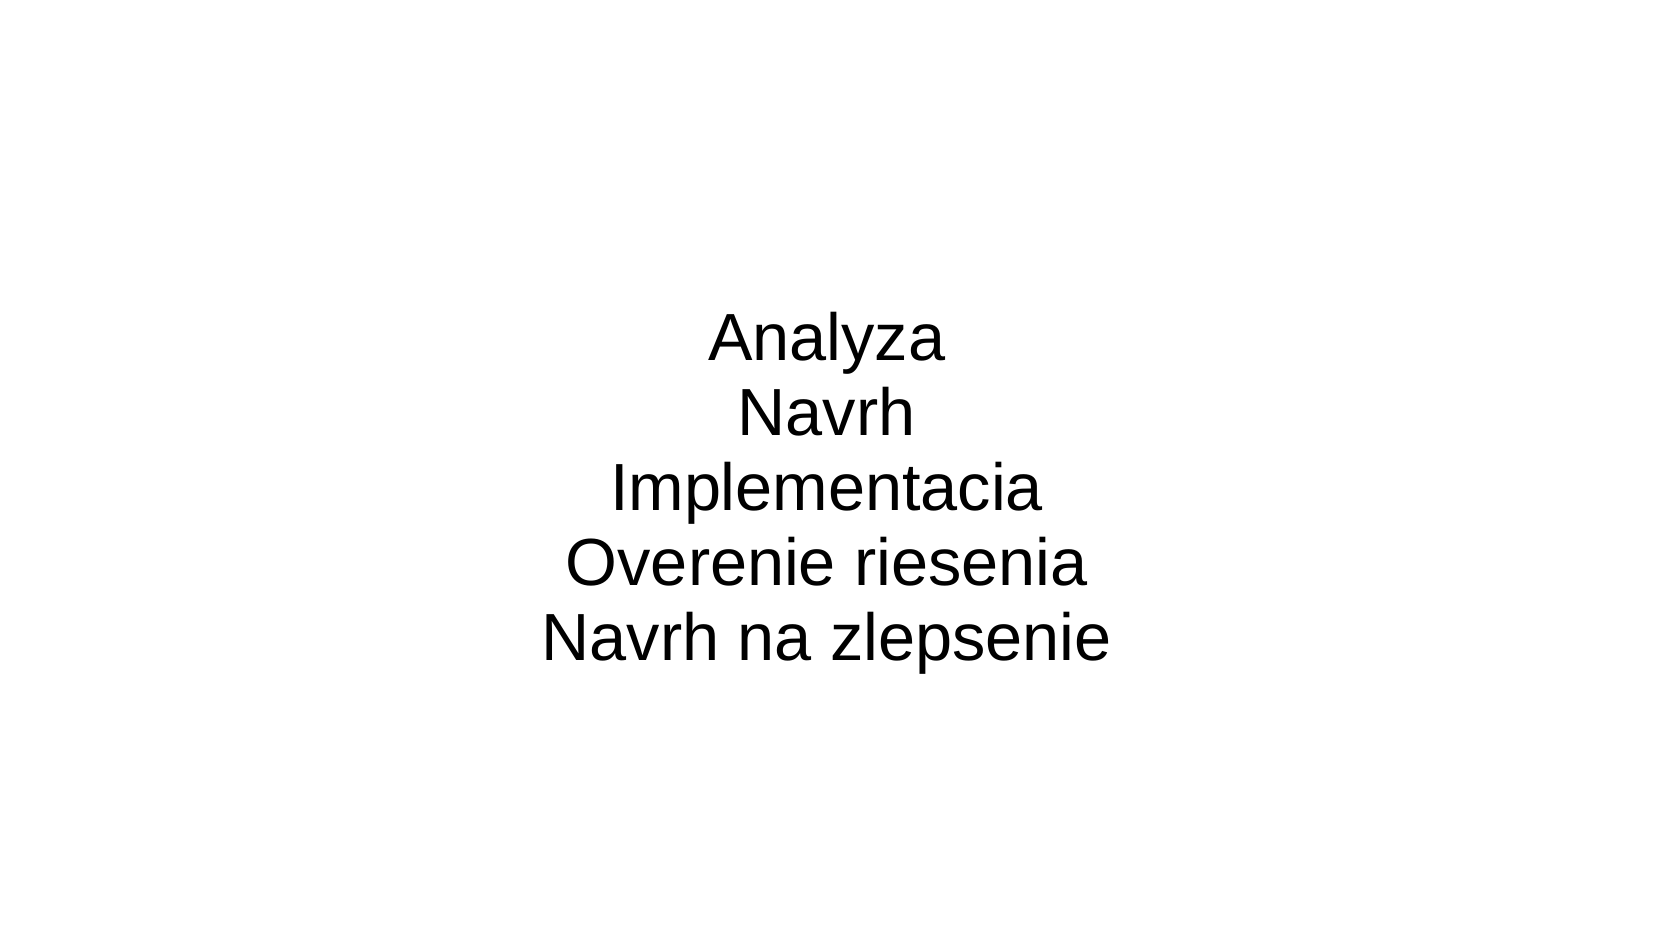

#
Analyza
Navrh
Implementacia
Overenie riesenia
Navrh na zlepsenie